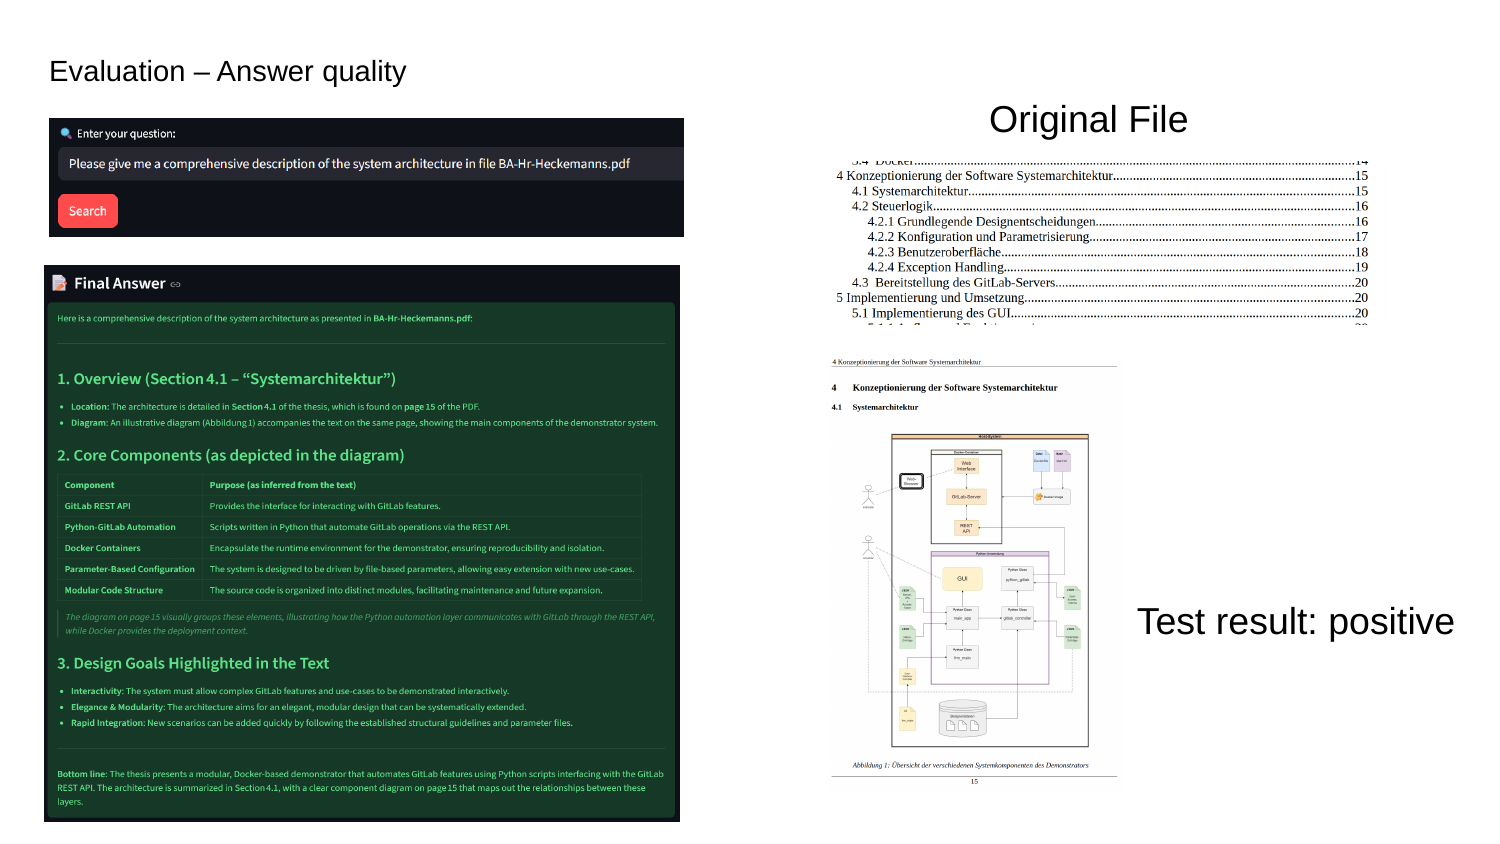

# Evaluation – Answer quality
Original File
Test result: positive